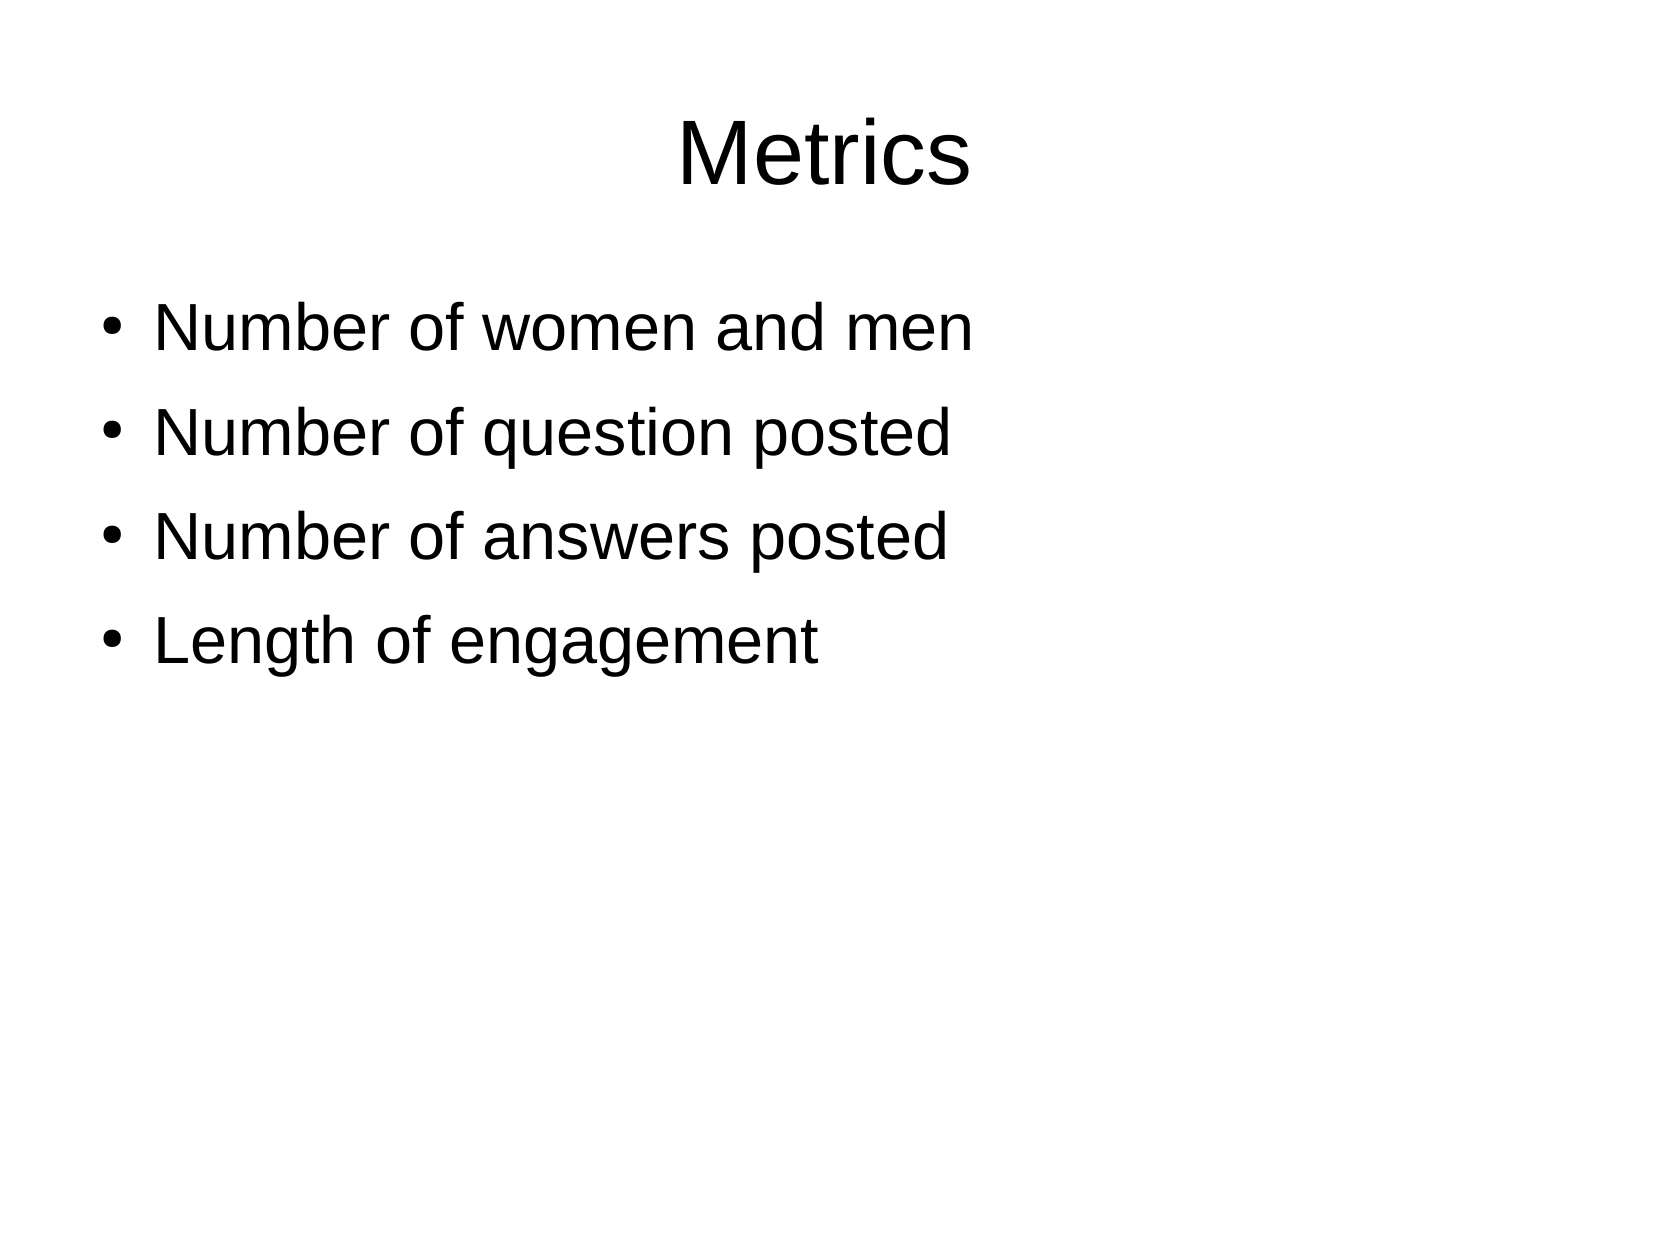

# Metrics
Number of women and men
Number of question posted
Number of answers posted
Length of engagement